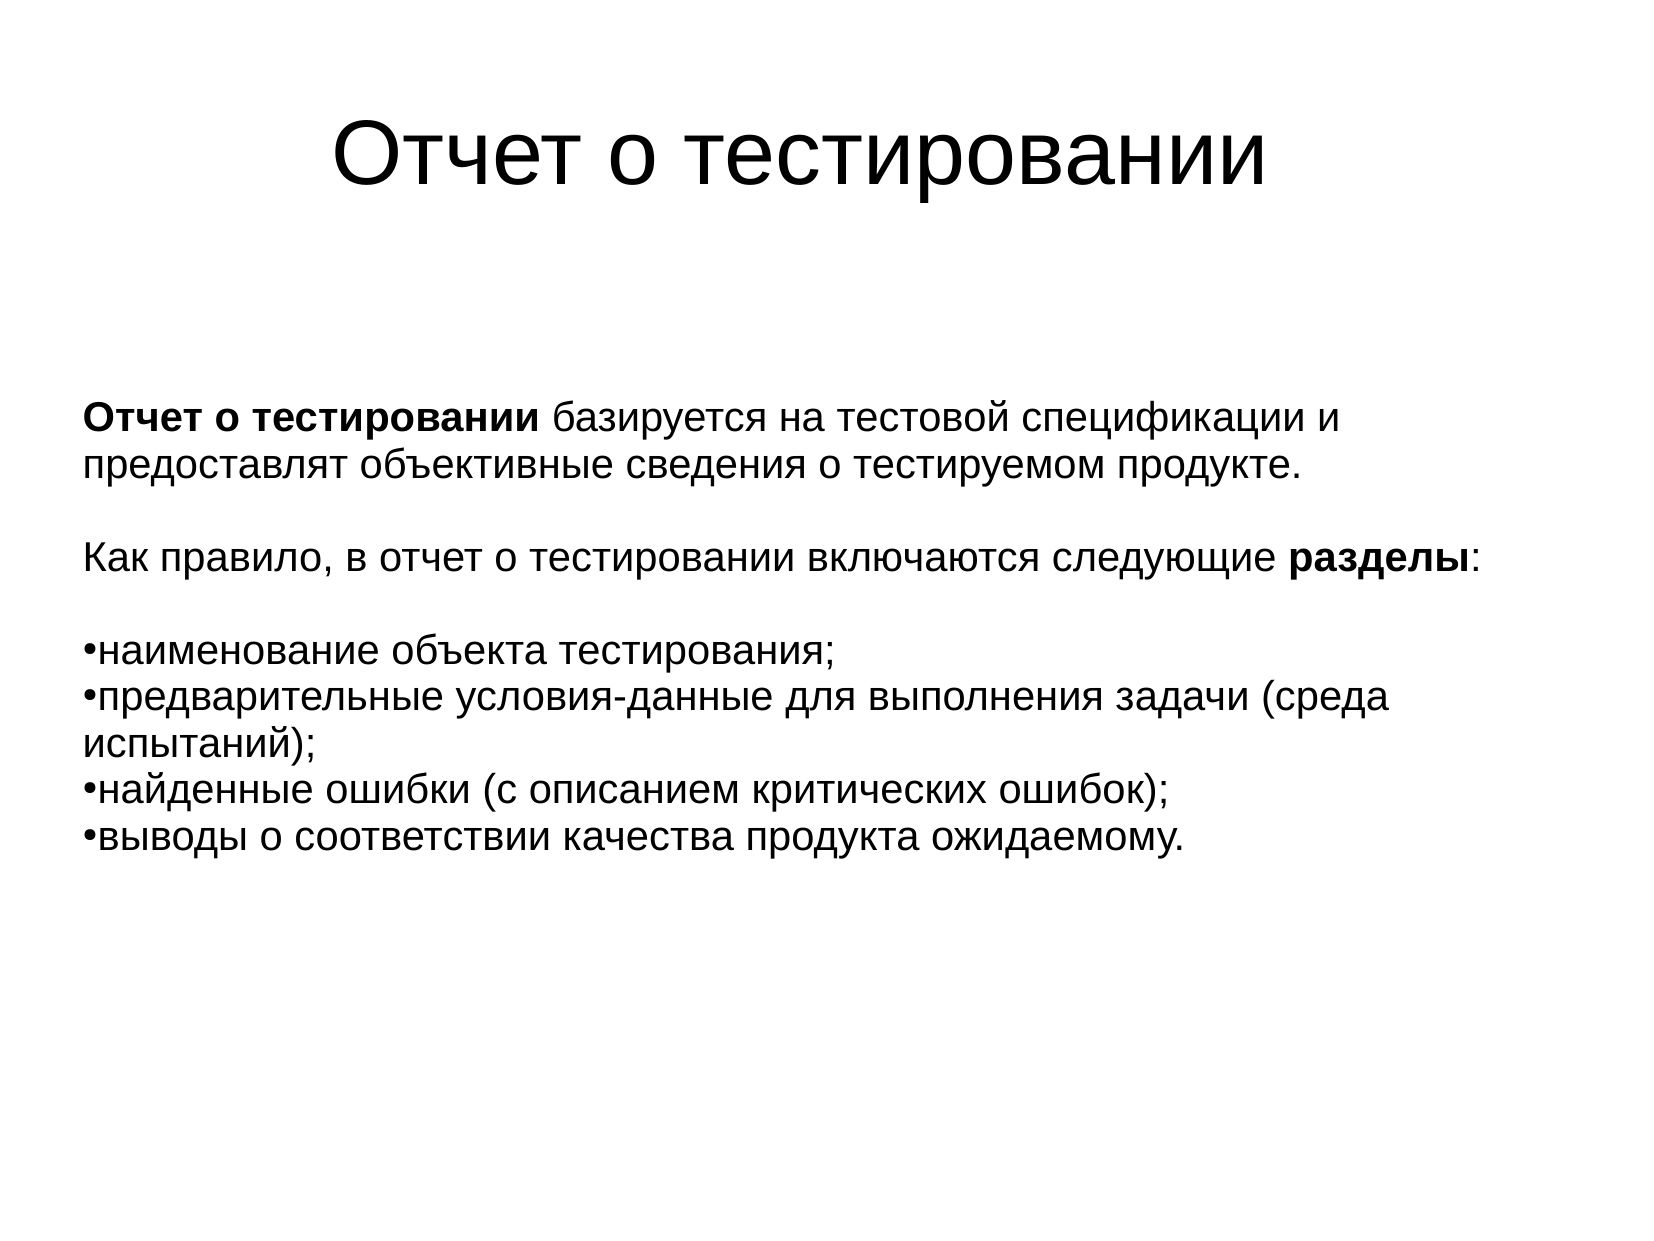

# Отчет о тестировании
Отчет о тестировании базируется на тестовой спецификации и предоставлят объективные сведения о тестируемом продукте.
Как правило, в отчет о тестировании включаются следующие разделы:
наименование объекта тестирования;
предварительные условия-данные для выполнения задачи (среда испытаний);
найденные ошибки (с описанием критических ошибок);
выводы о соответствии качества продукта ожидаемому.